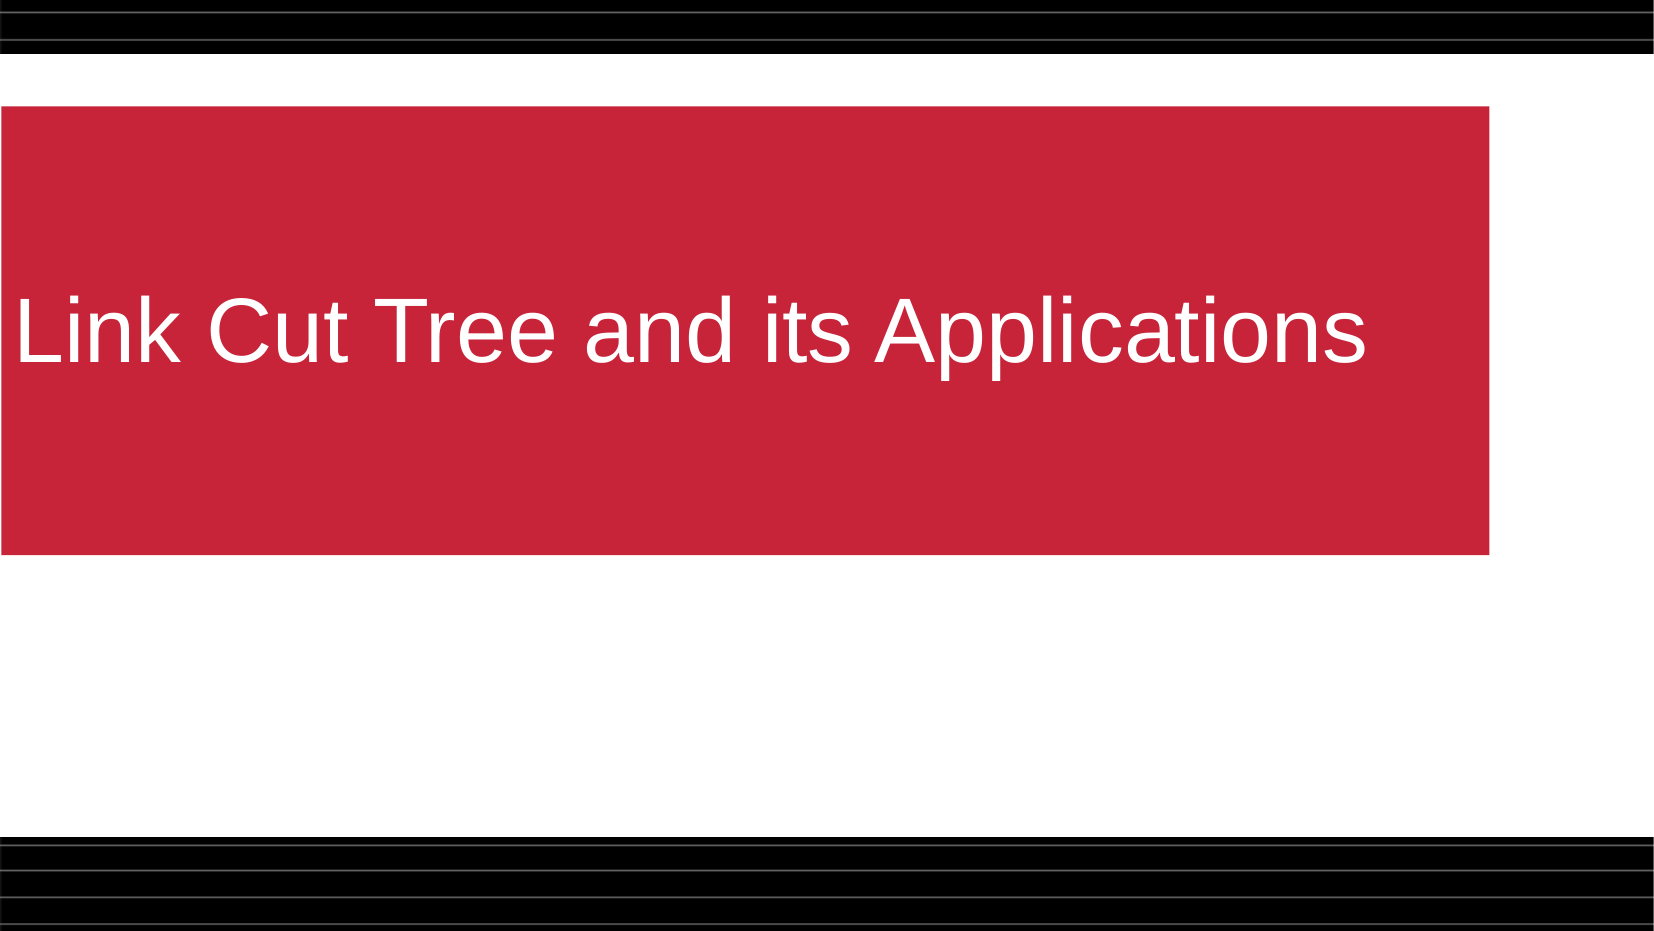

# Link Cut Tree and its Applications
n